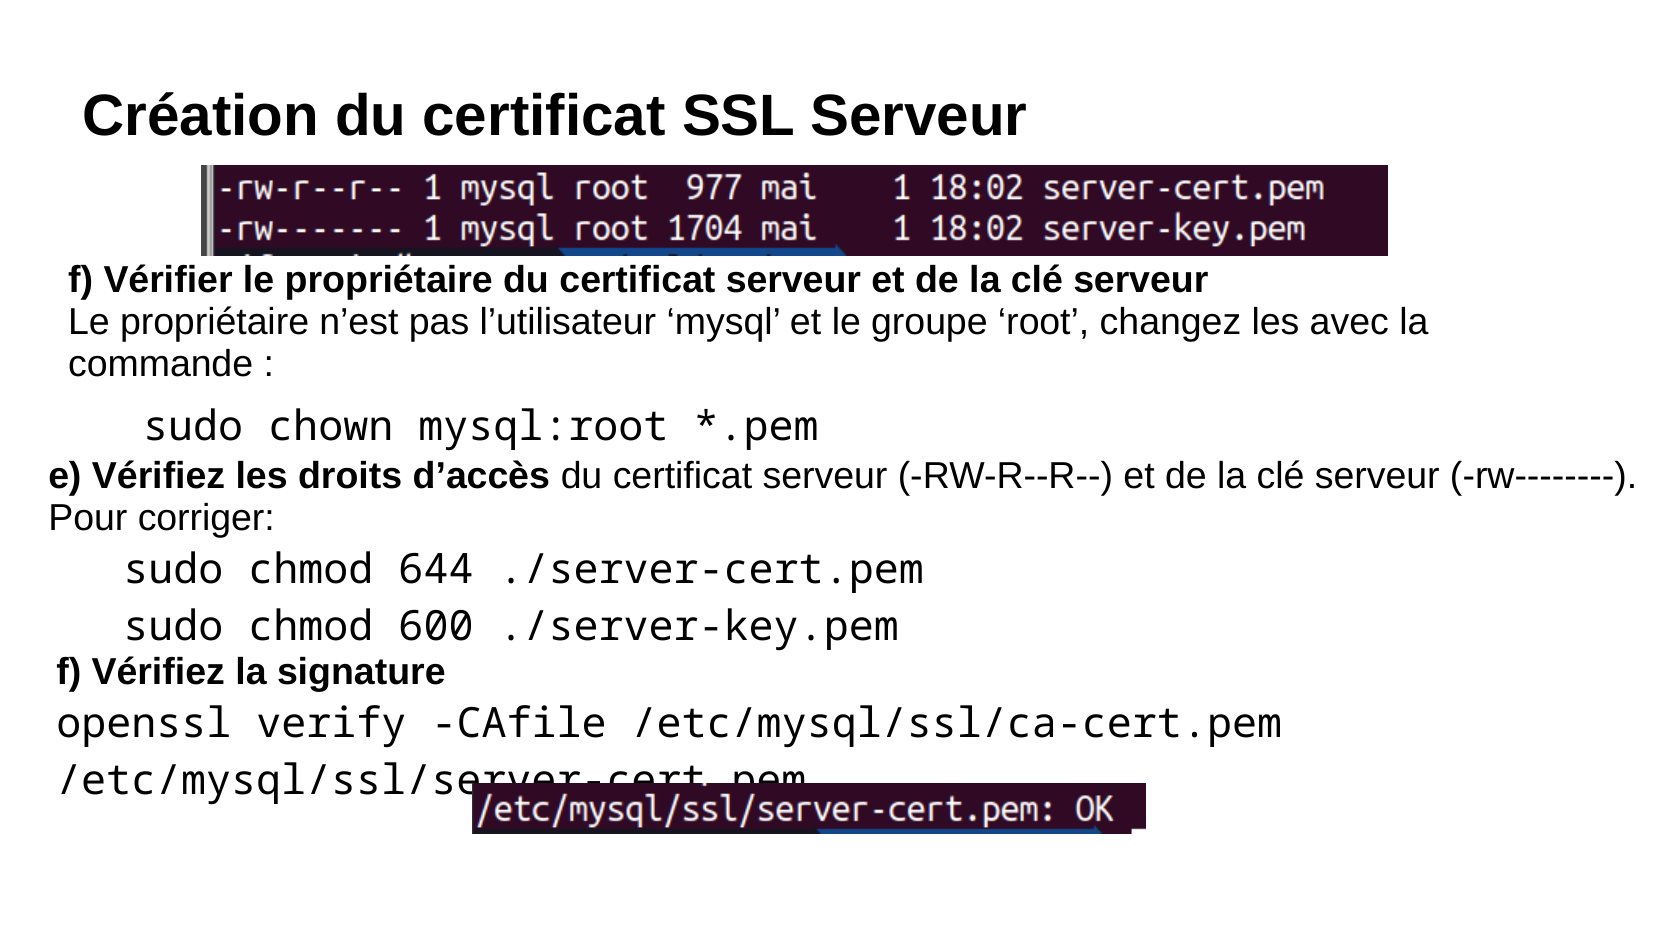

# Création du certificat SSL Serveur
f) Vérifier le propriétaire du certificat serveur et de la clé serveur
Le propriétaire n’est pas l’utilisateur ‘mysql’ et le groupe ‘root’, changez les avec la commande :
 sudo chown mysql:root *.pem
e) Vérifiez les droits d’accès du certificat serveur (-RW-R--R--) et de la clé serveur (-rw--------).
Pour corriger:
 sudo chmod 644 ./server-cert.pem
 sudo chmod 600 ./server-key.pem
f) Vérifiez la signature
openssl verify -CAfile /etc/mysql/ssl/ca-cert.pem /etc/mysql/ssl/server-cert.pem